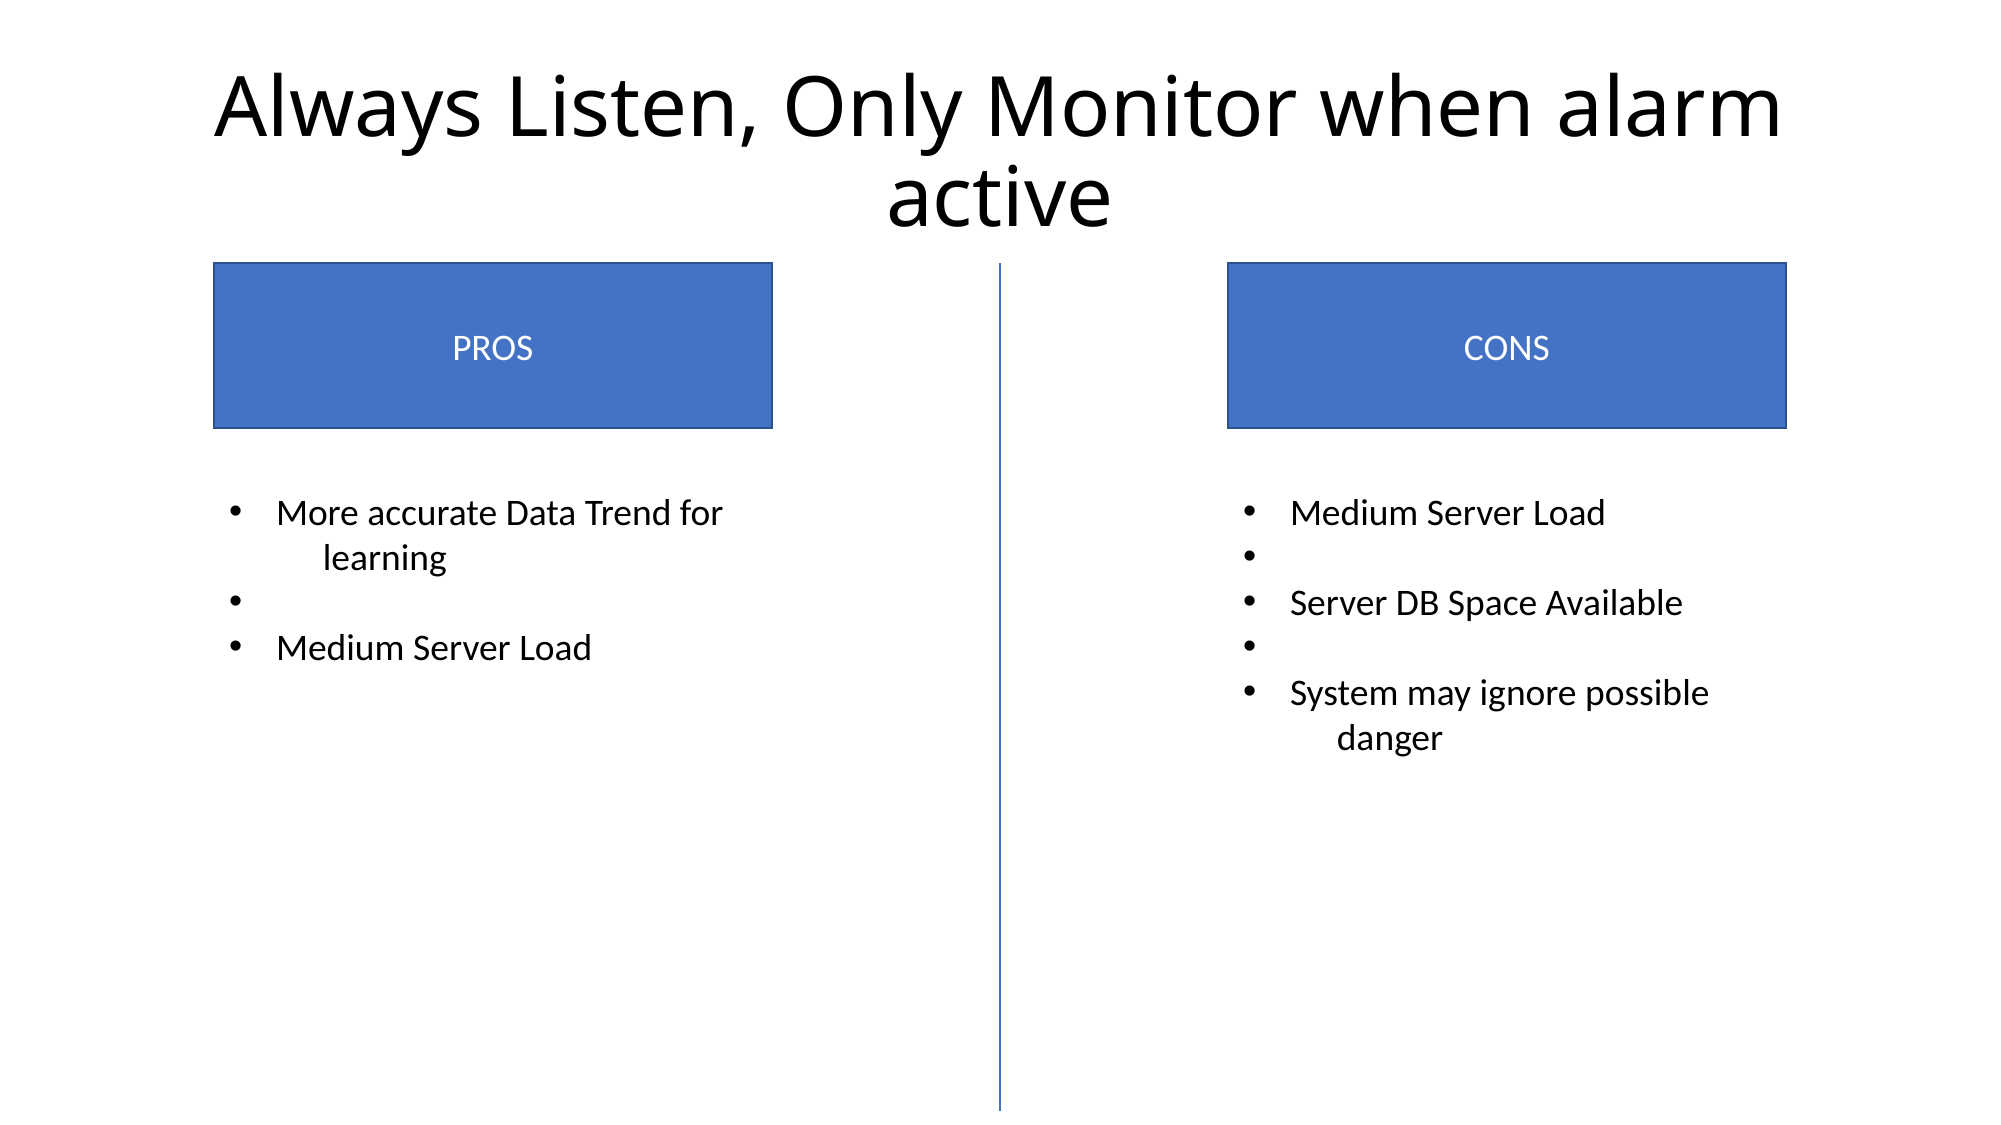

# Always Listen, Only Monitor when alarm active
PROS
CONS
More accurate Data Trend for learning
Medium Server Load
Medium Server Load
Server DB Space Available
System may ignore possible danger